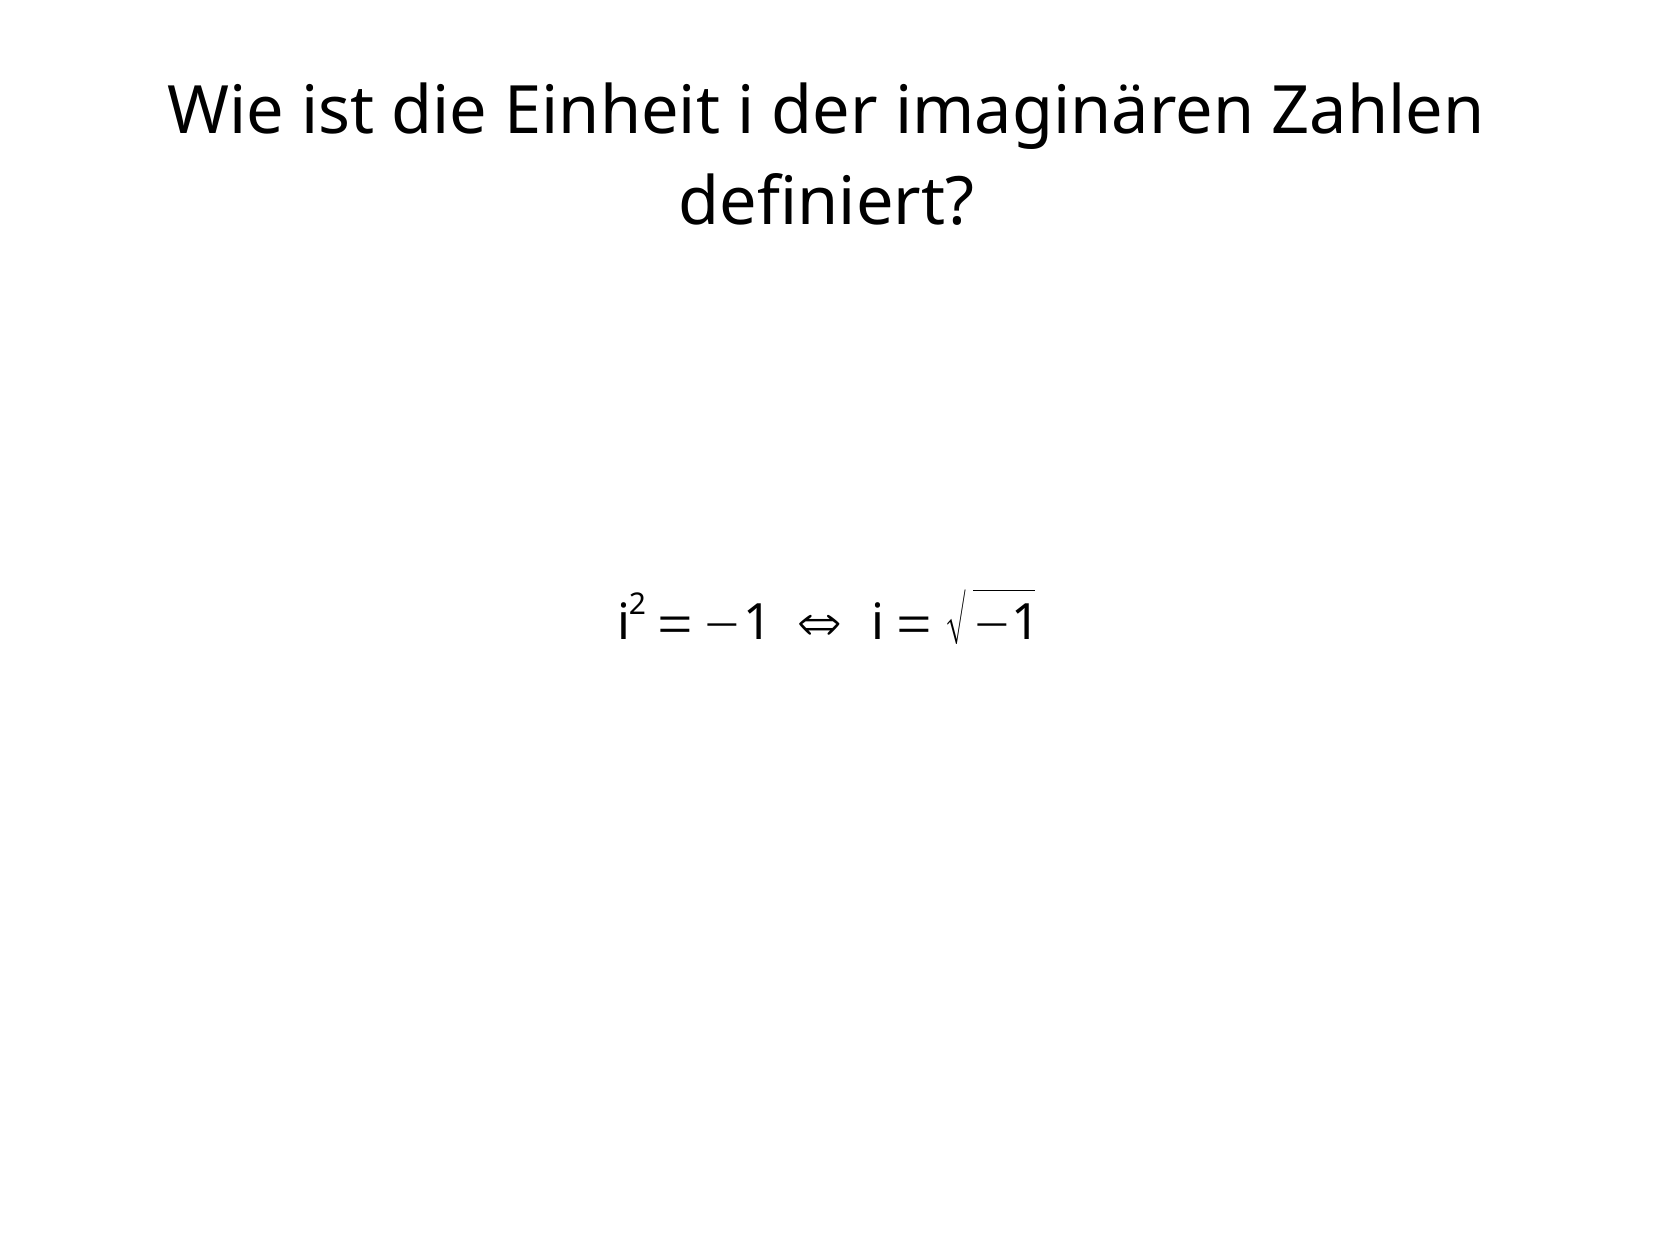

# Wie ist die Einheit i der imaginären Zahlen definiert?